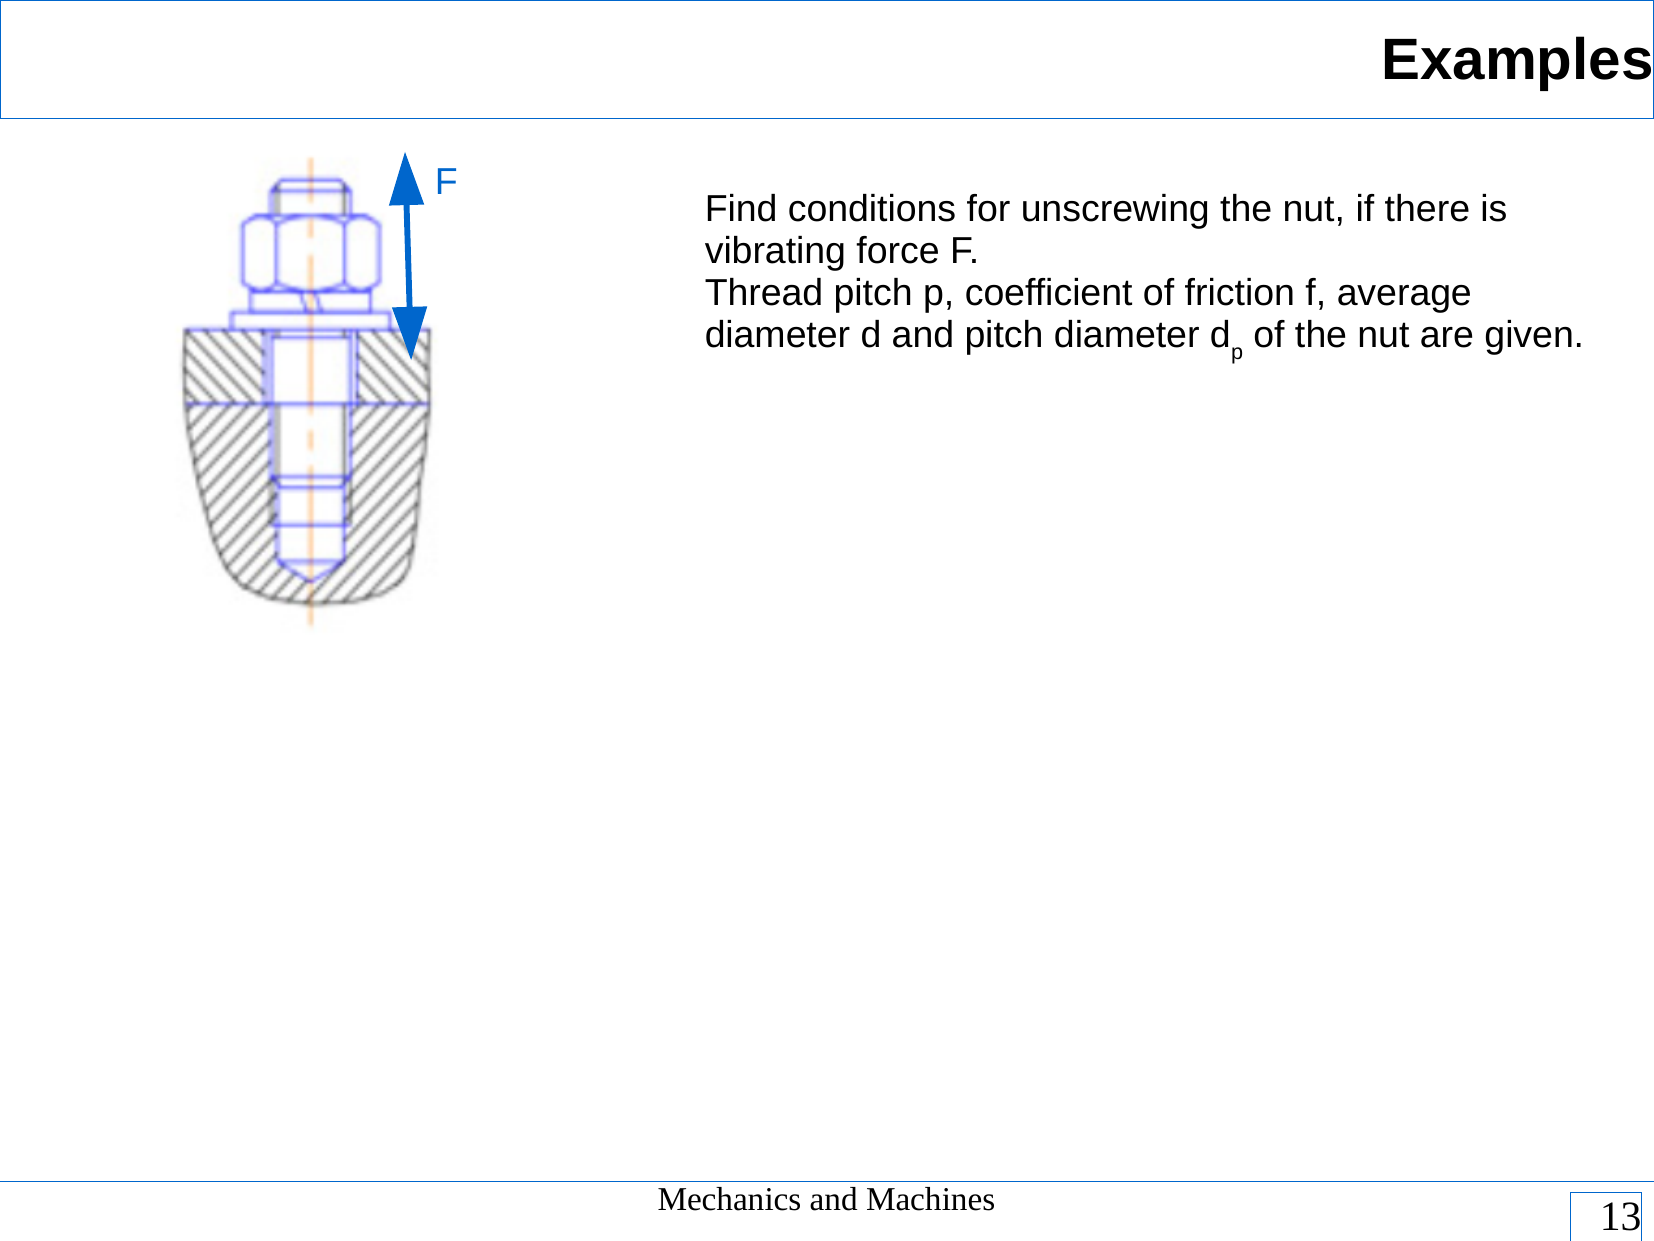

# Examples
F
Find conditions for unscrewing the nut, if there is vibrating force F.
Thread pitch p, coefficient of friction f, average diameter d and pitch diameter dp of the nut are given.
Mechanics and Machines
13